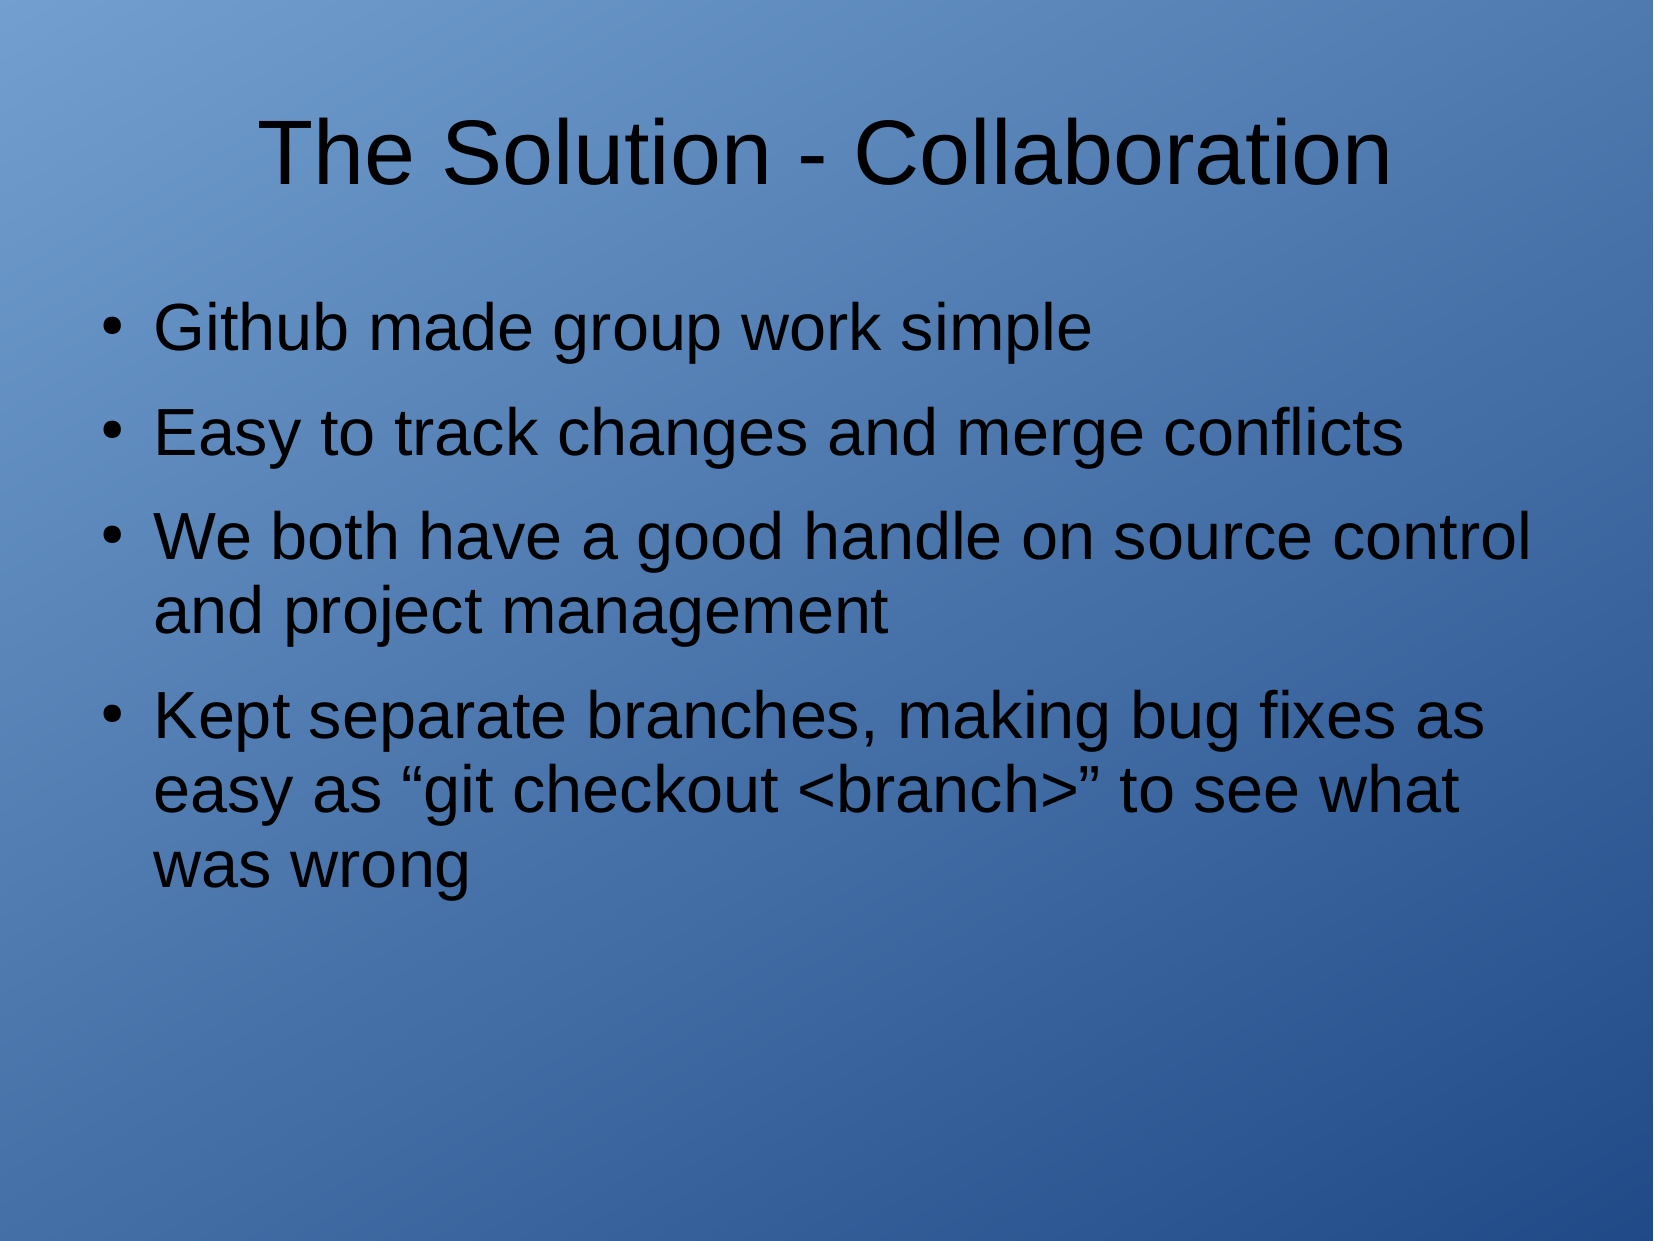

# The Solution - Collaboration
Github made group work simple
Easy to track changes and merge conflicts
We both have a good handle on source control and project management
Kept separate branches, making bug fixes as easy as “git checkout <branch>” to see what was wrong